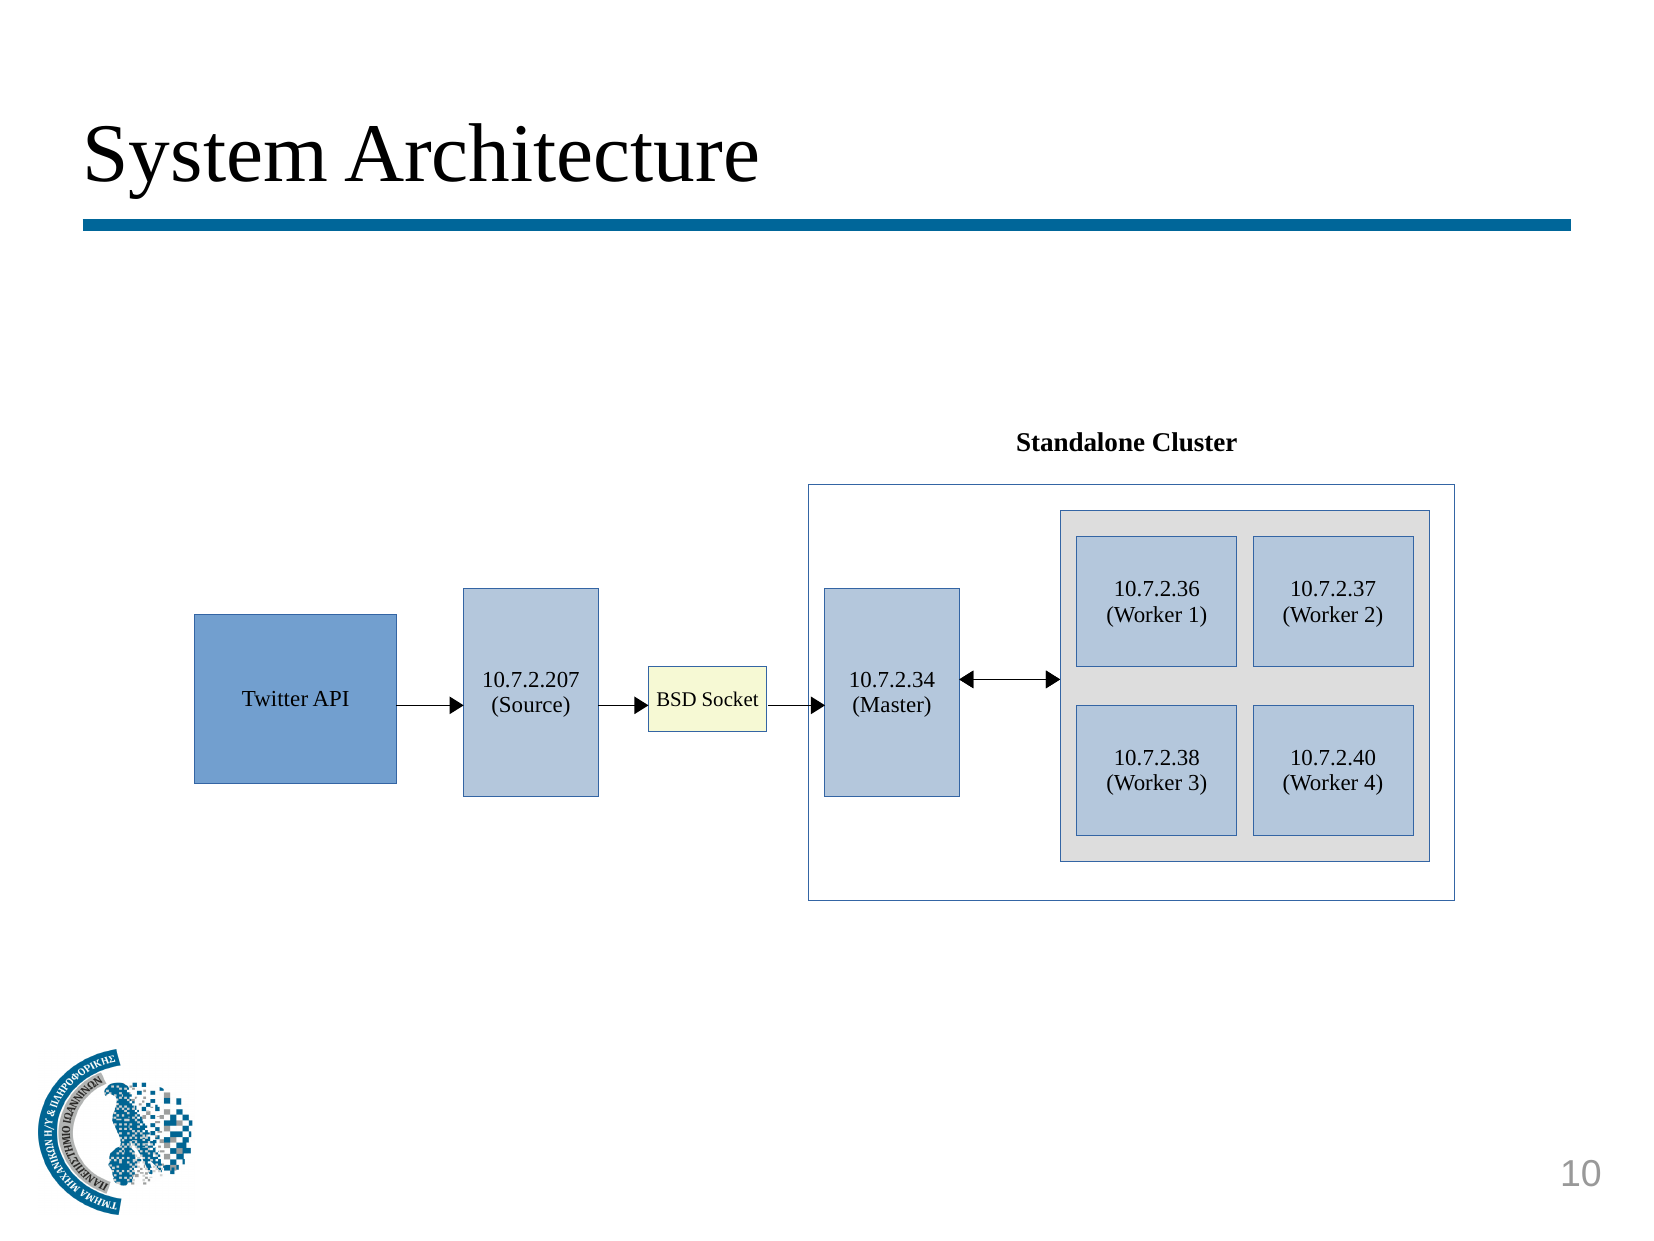

# System Architecture
Standalone Cluster
10.7.2.36
(Worker 1)
10.7.2.37
(Worker 2)
10.7.2.207
(Source)
10.7.2.34
(Master)
Twitter API
BSD Socket
10.7.2.38
(Worker 3)
10.7.2.40
(Worker 4)
10